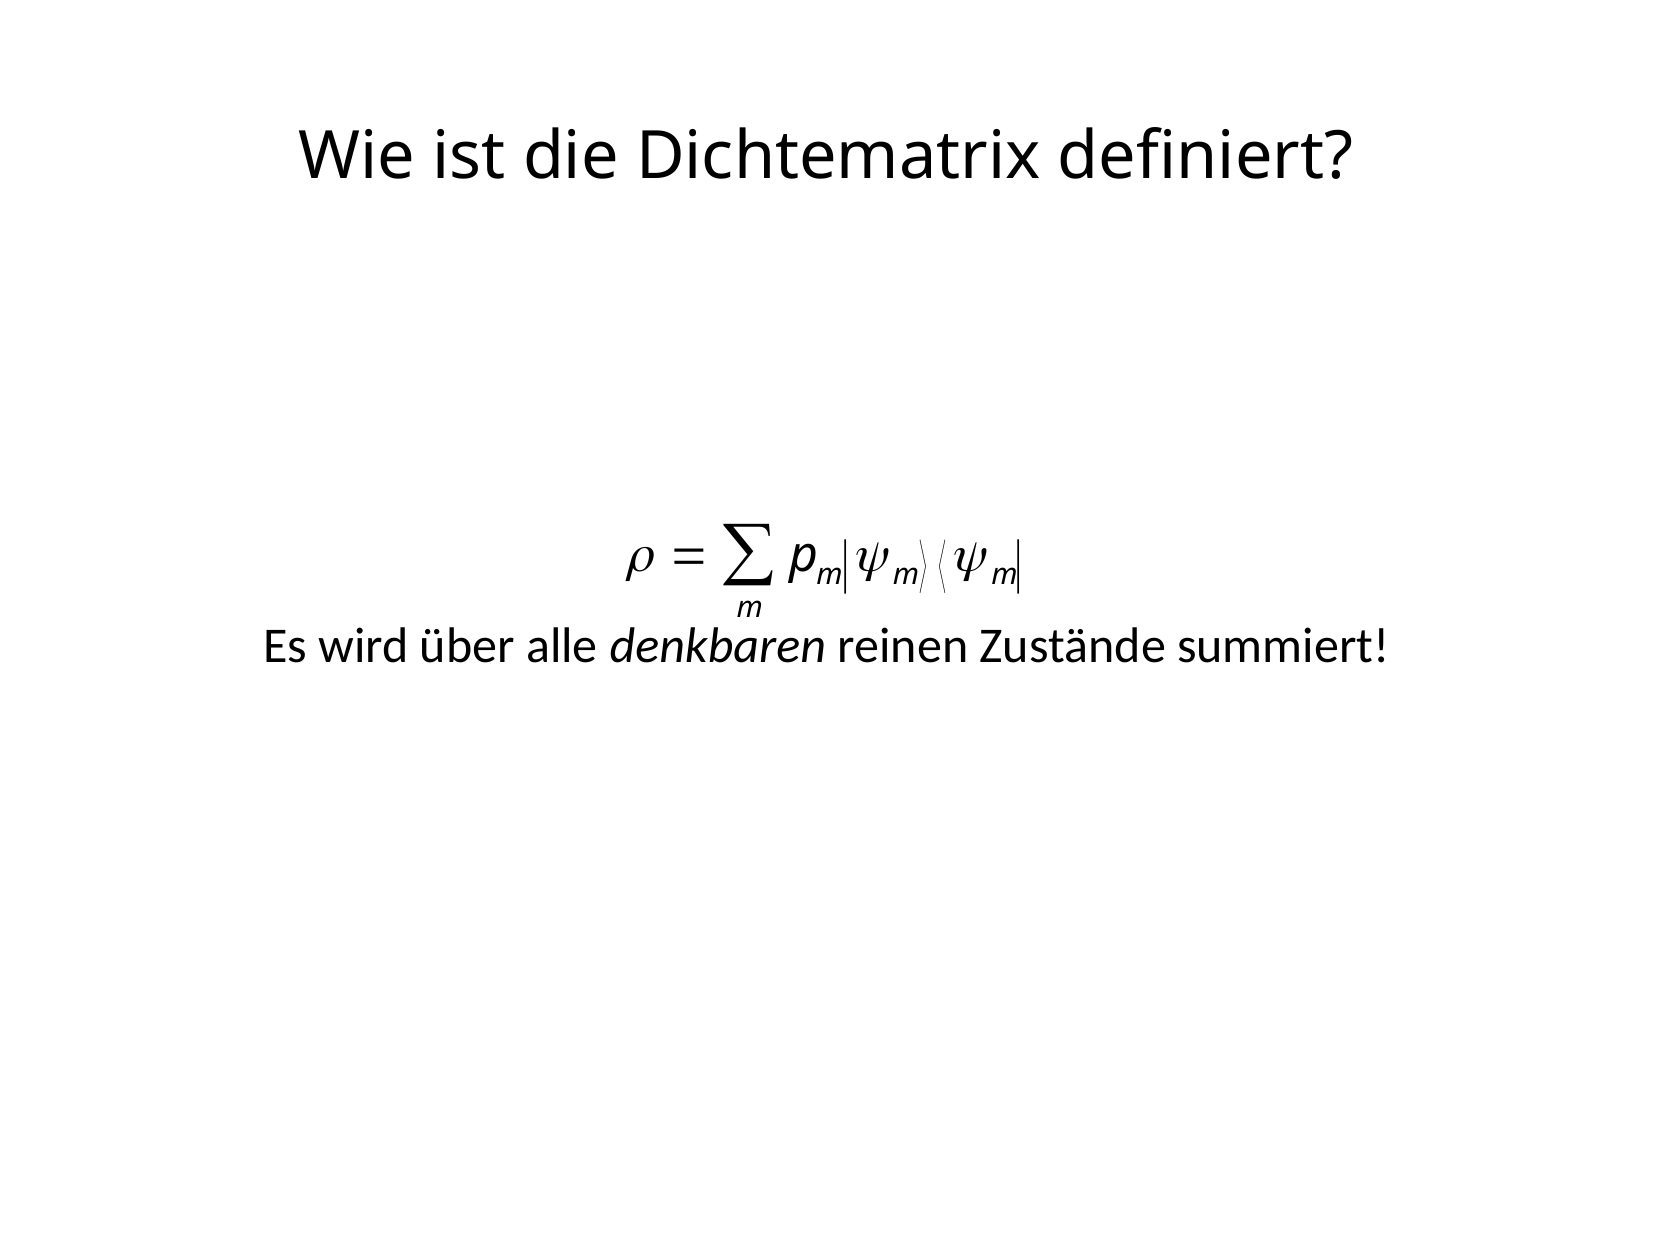

# Wie ist die Dichtematrix definiert?
Es wird über alle denkbaren reinen Zustände summiert!